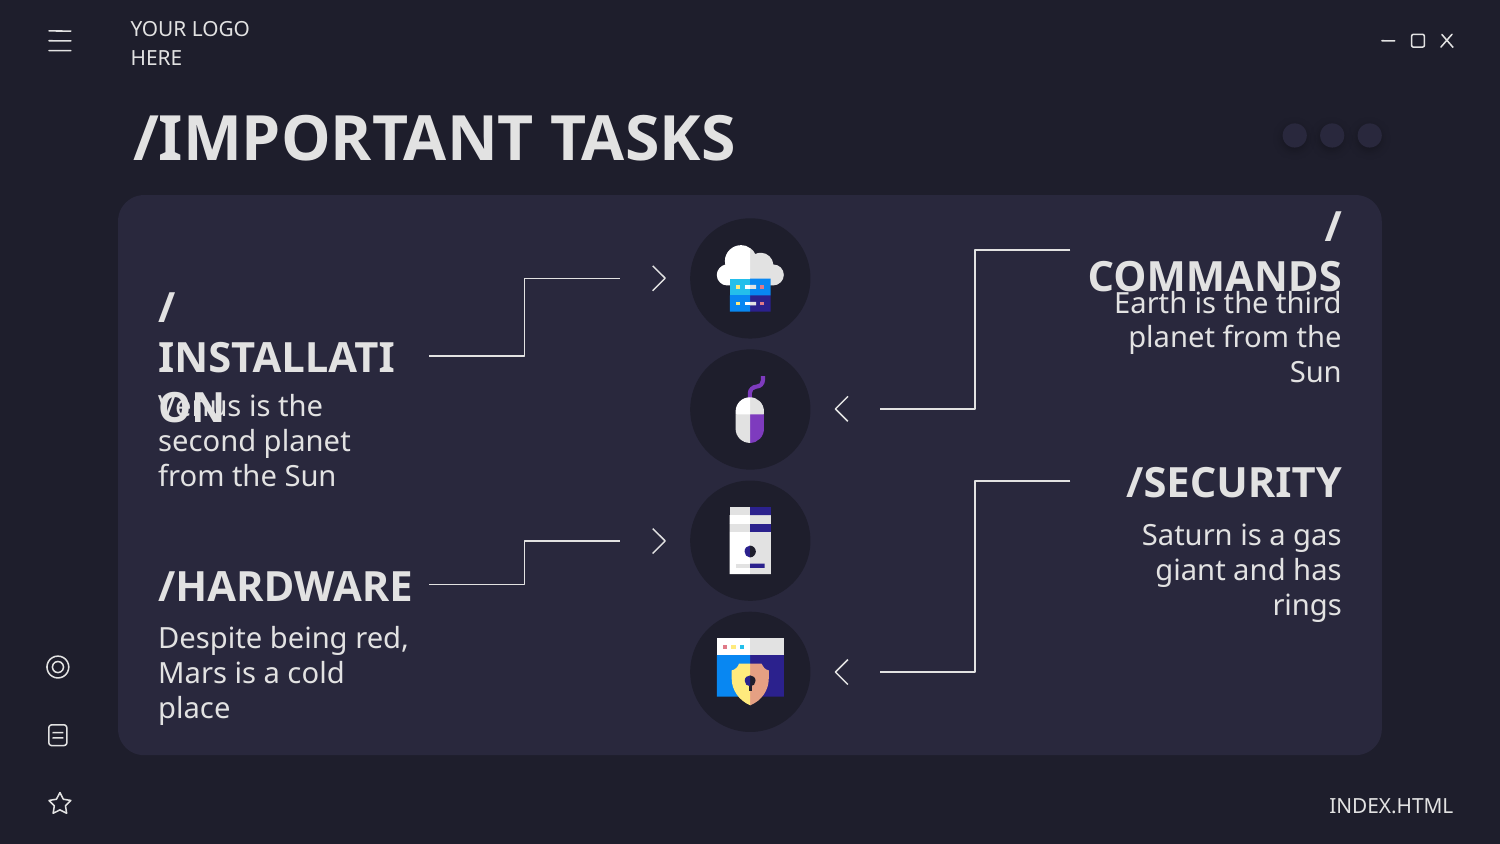

# YOUR LOGO HERE
/IMPORTANT TASKS
/COMMANDS
Earth is the third planet from the Sun
/INSTALLATION
Venus is the second planet from the Sun
/SECURITY
Saturn is a gas giant and has rings
/HARDWARE
Despite being red, Mars is a cold place
INDEX.HTML